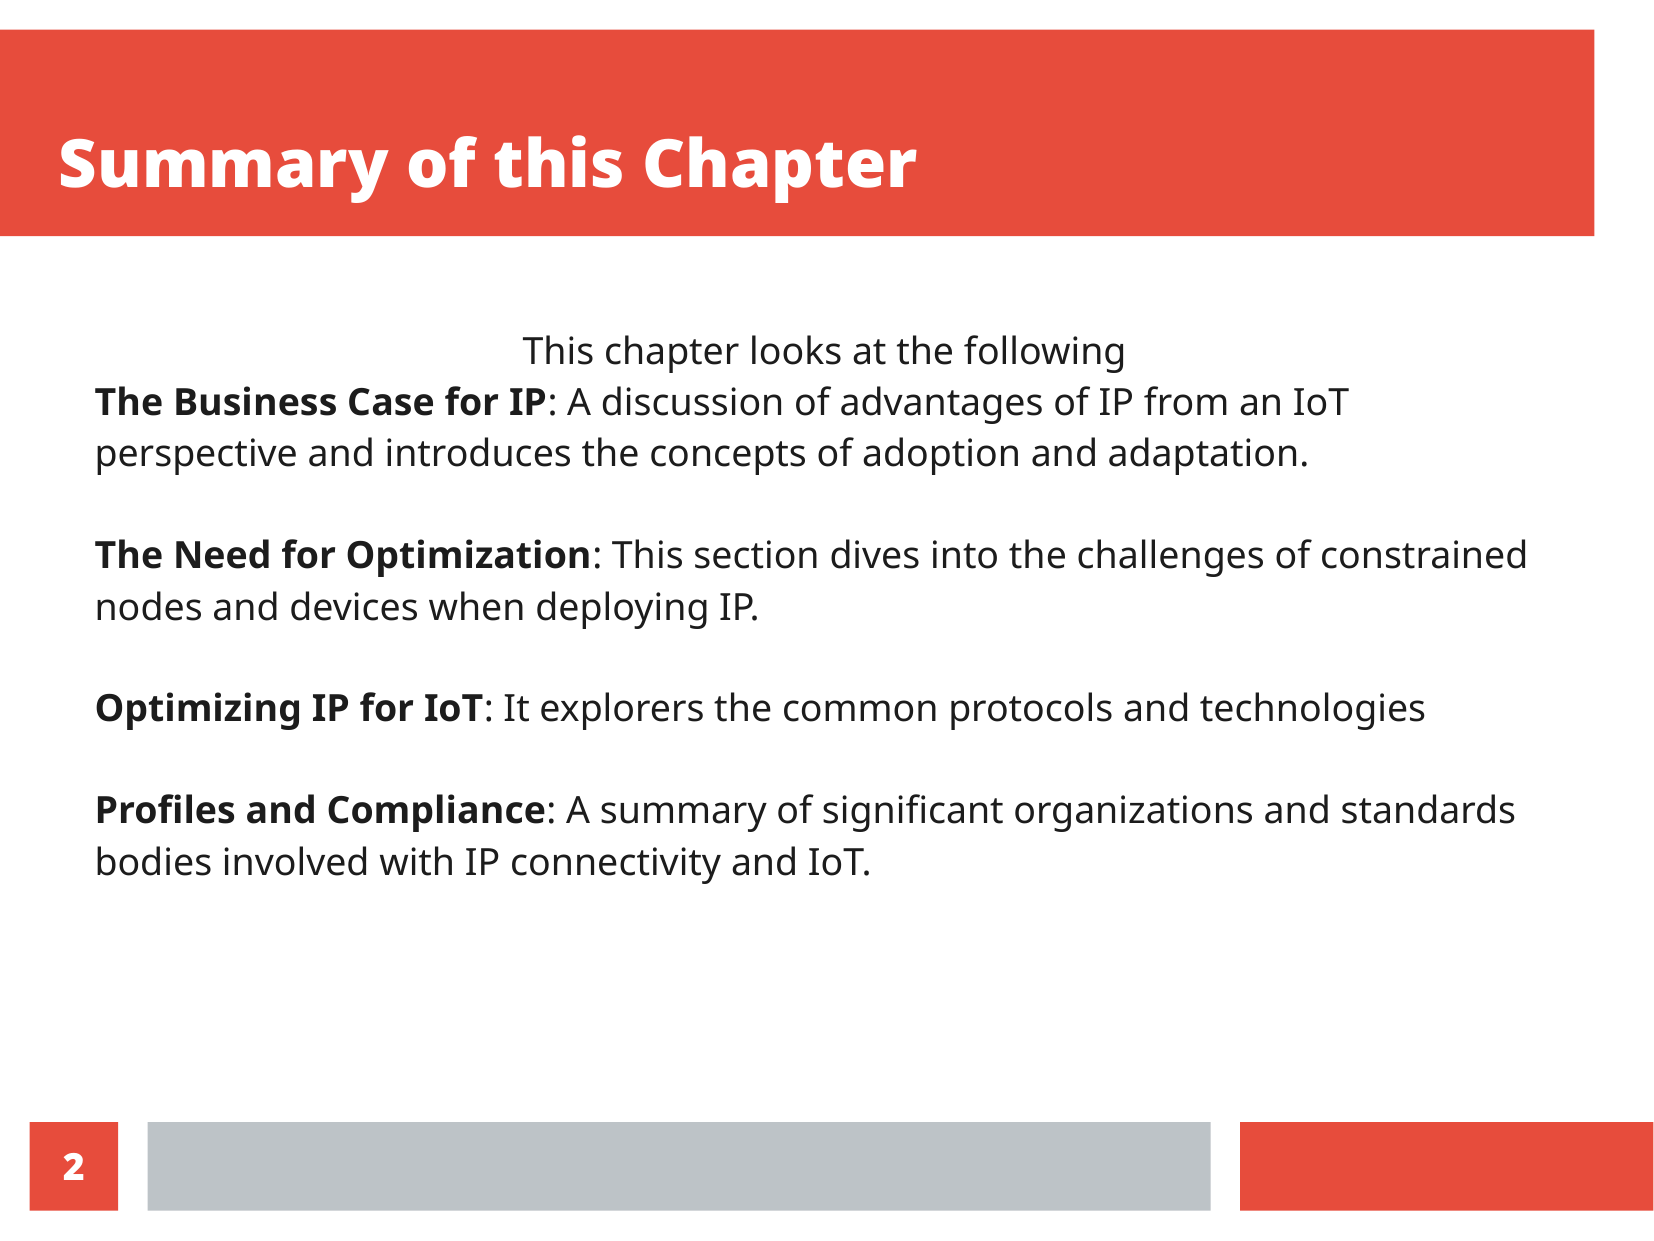

# Summary of this Chapter
This chapter looks at the following
The Business Case for IP: A discussion of advantages of IP from an IoT
perspective and introduces the concepts of adoption and adaptation.
The Need for Optimization: This section dives into the challenges of constrained
nodes and devices when deploying IP.
Optimizing IP for IoT: It explorers the common protocols and technologies
Profiles and Compliance: A summary of significant organizations and standards bodies involved with IP connectivity and IoT.
2